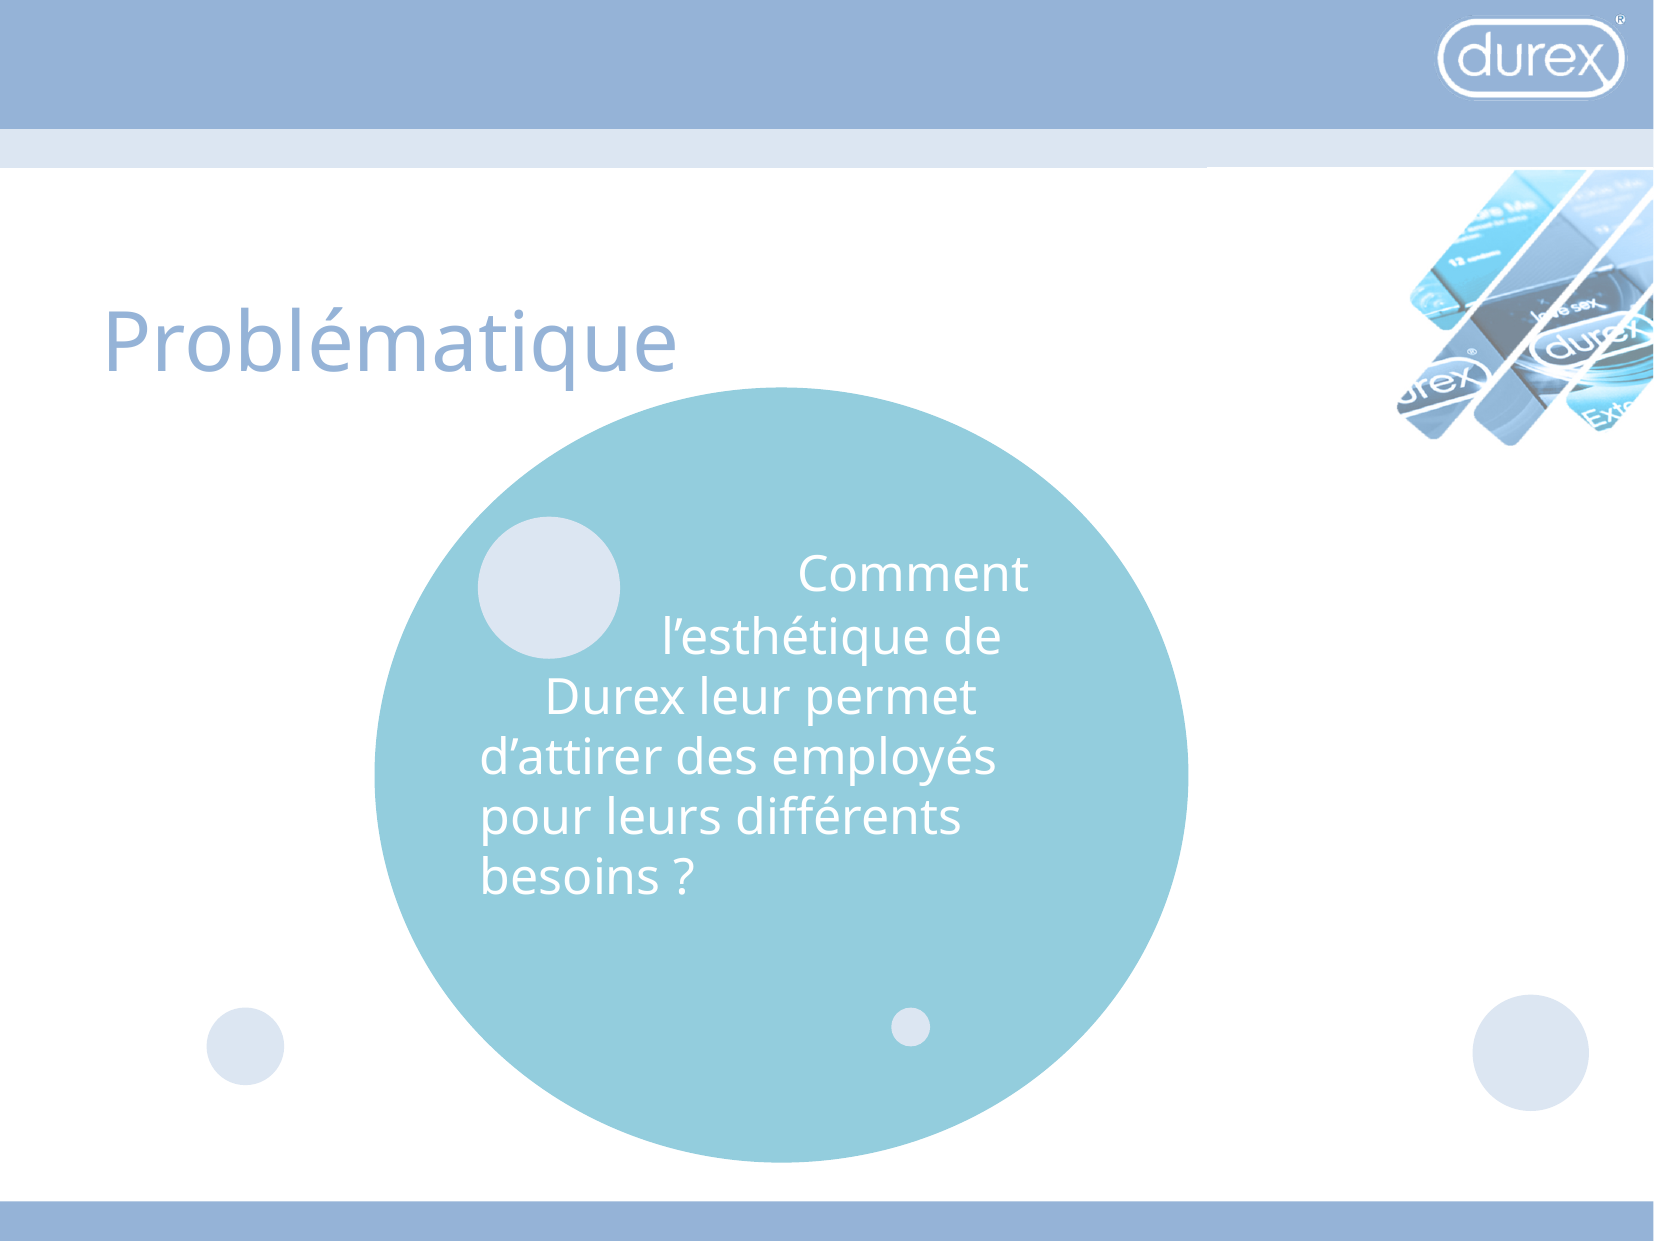

# Problématique
		 Comment
 l’esthétique de
 Durex leur permet d’attirer des employés pour leurs différents besoins ?